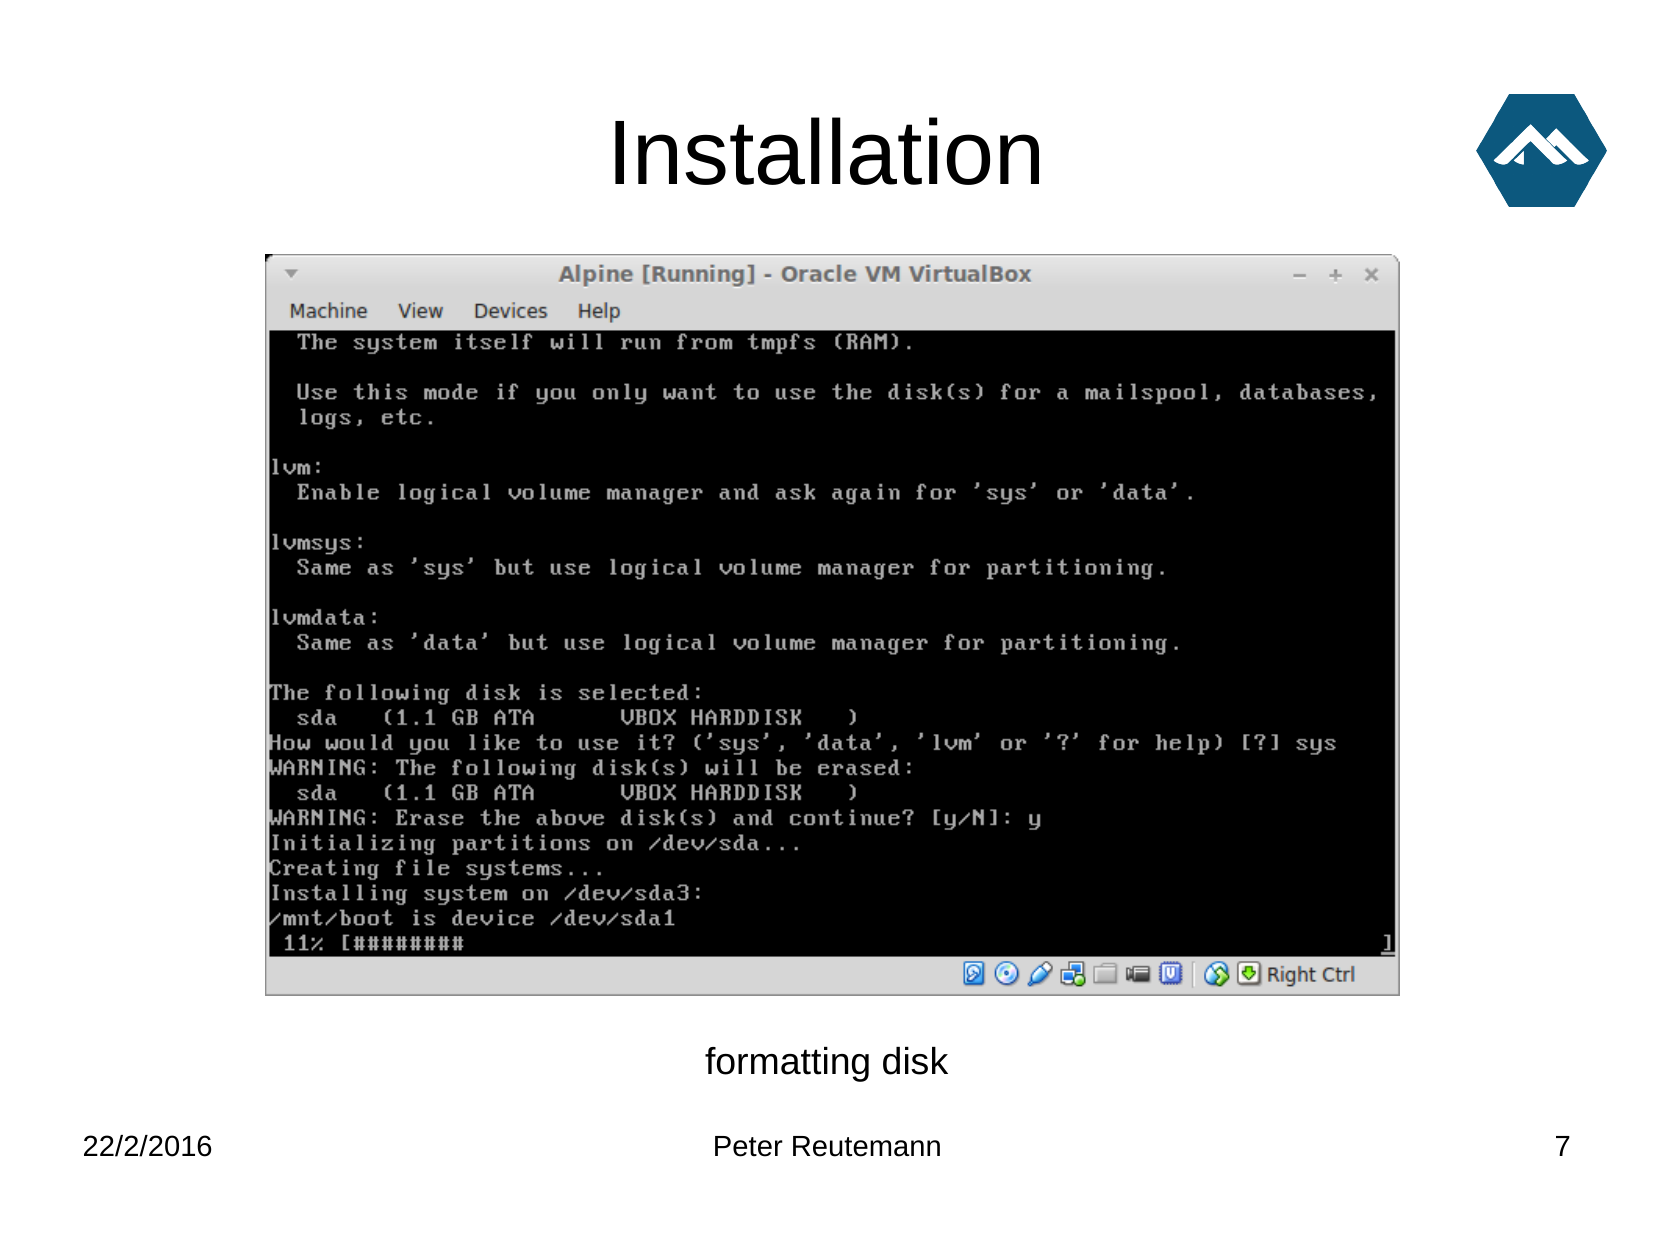

# Installation
formatting disk
22/2/2016
Peter Reutemann
7